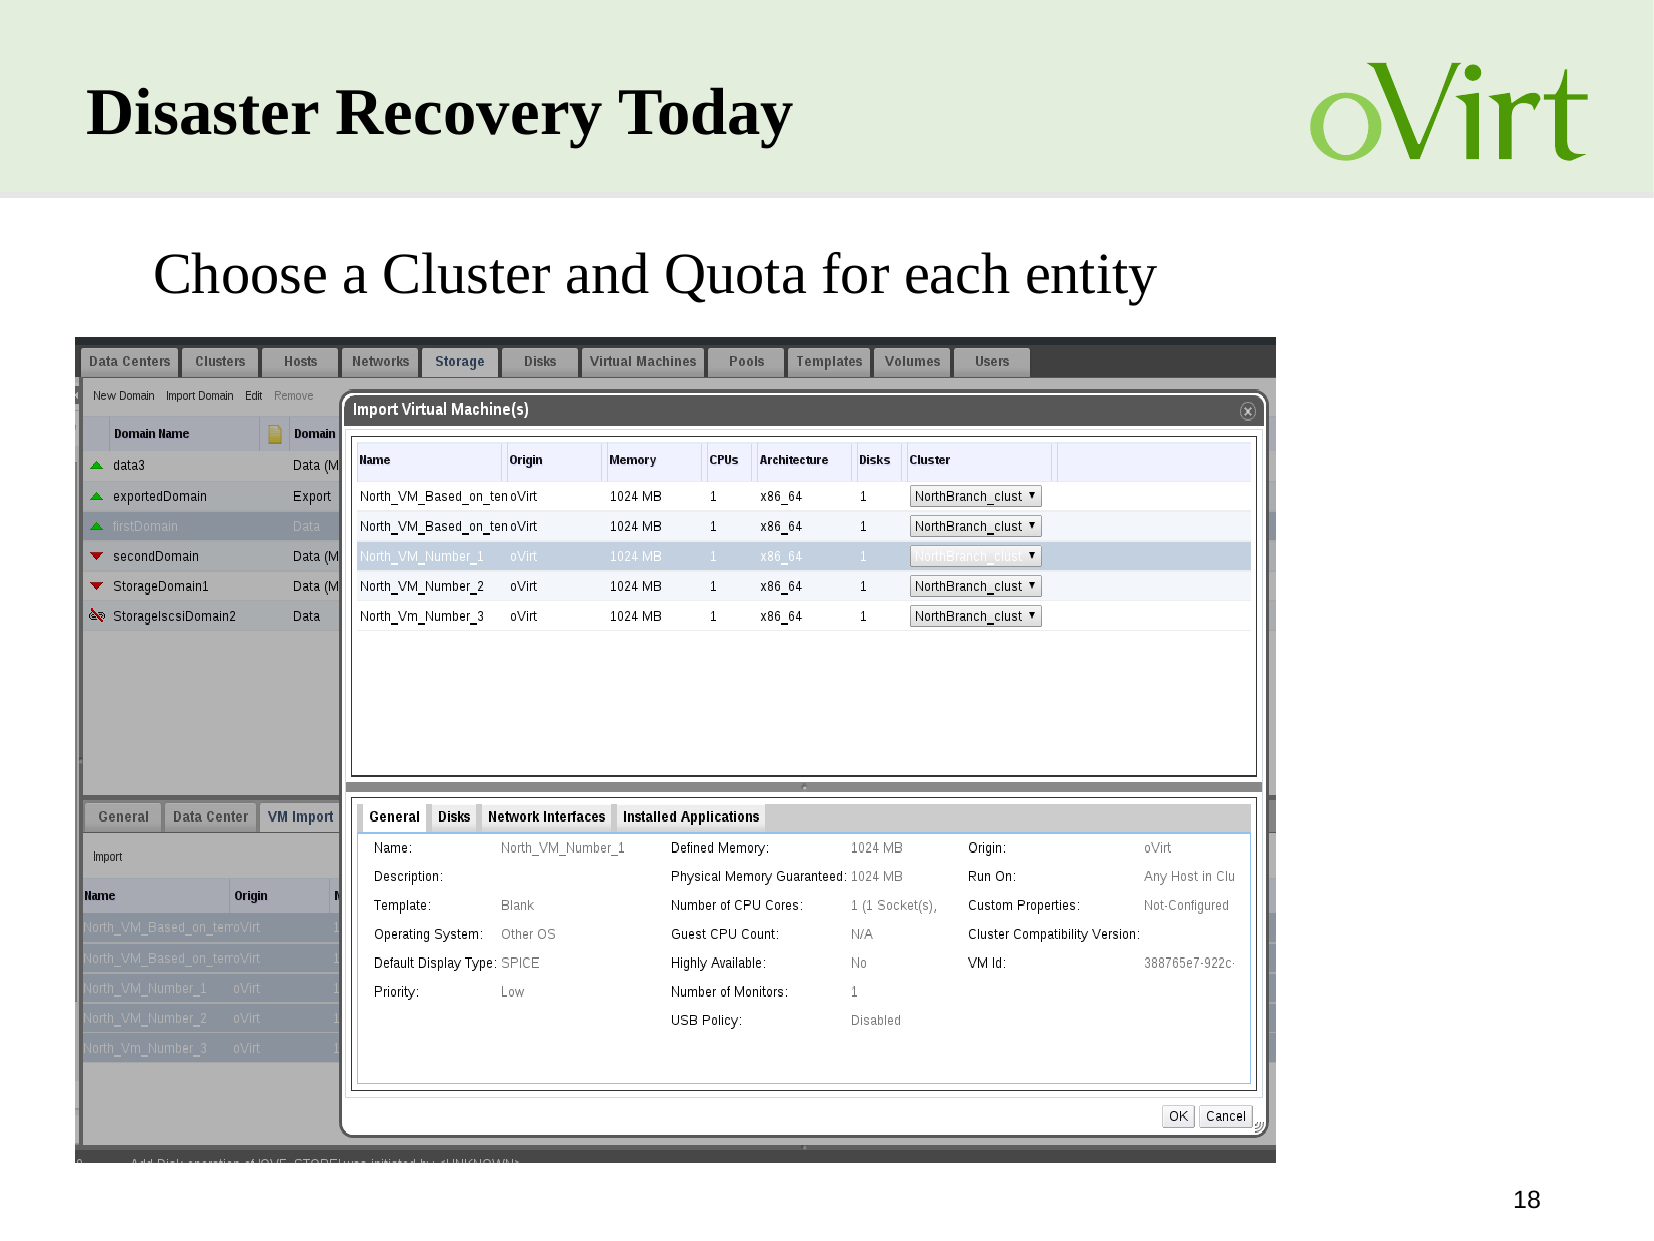

# Disaster Recovery Today
Choose a Cluster and Quota for each entity